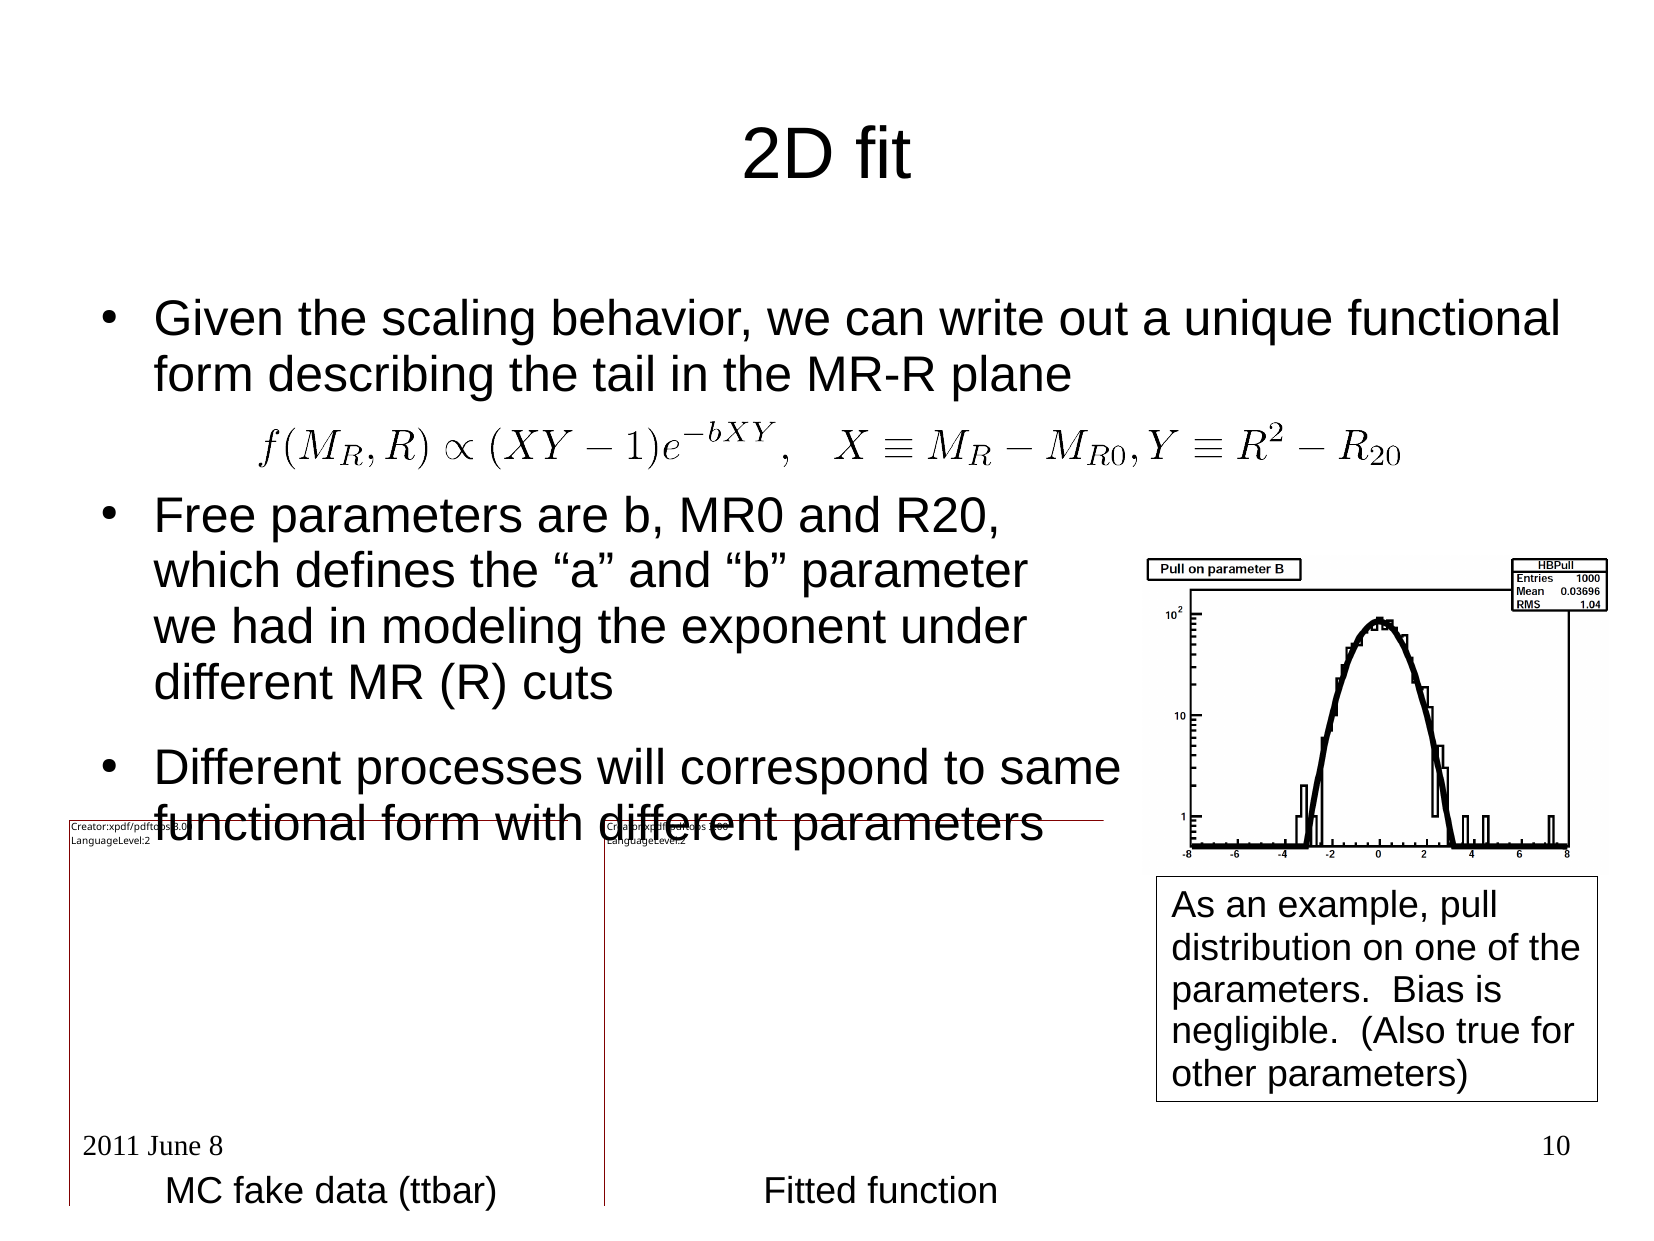

# 2D fit
Given the scaling behavior, we can write out a unique functional form describing the tail in the MR-R plane
Free parameters are b, MR0 and R20,
which defines the “a” and “b” parameter
we had in modeling the exponent under
different MR (R) cuts
Different processes will correspond to same
functional form with different parameters
As an example, pull distribution on one of the parameters. Bias is negligible. (Also true for other parameters)
2011 June 8
10
MC fake data (ttbar)
Fitted function